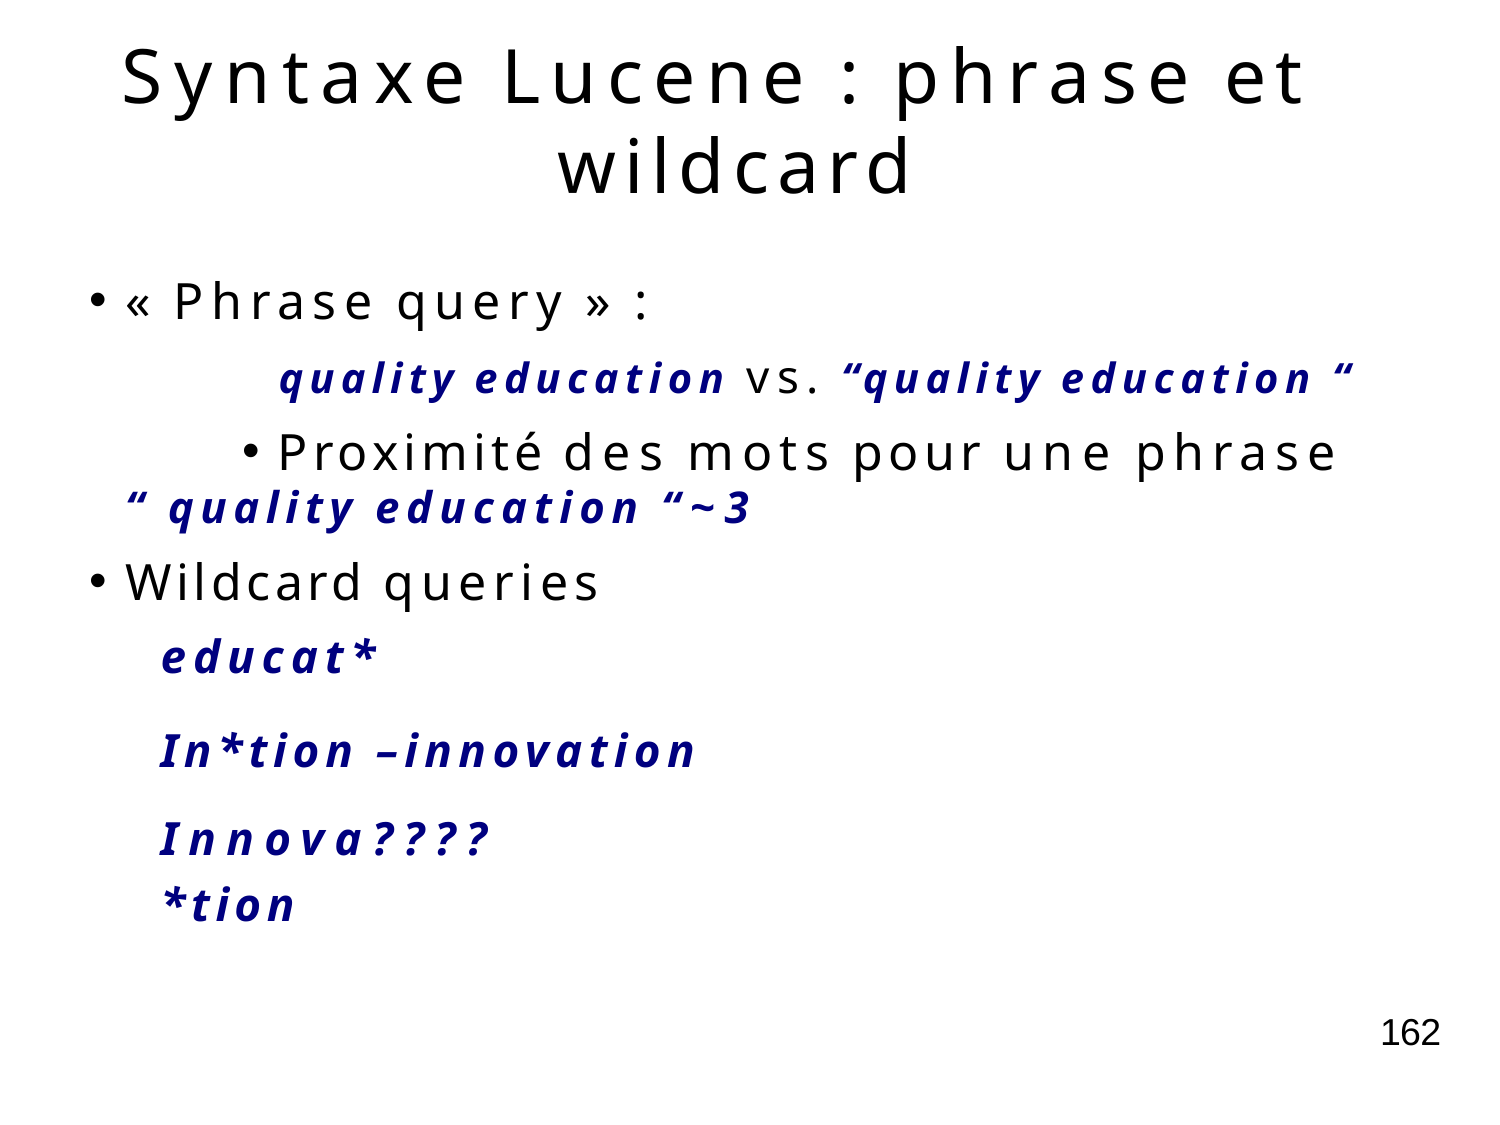

# Syntaxe Lucene : phrase et wildcard
« Phrase query » :
quality education vs. “quality education “
Proximité des mots pour une phrase
“ quality education “~3
Wildcard queries
educat*
In*tion –innovation Innova????
*tion
162